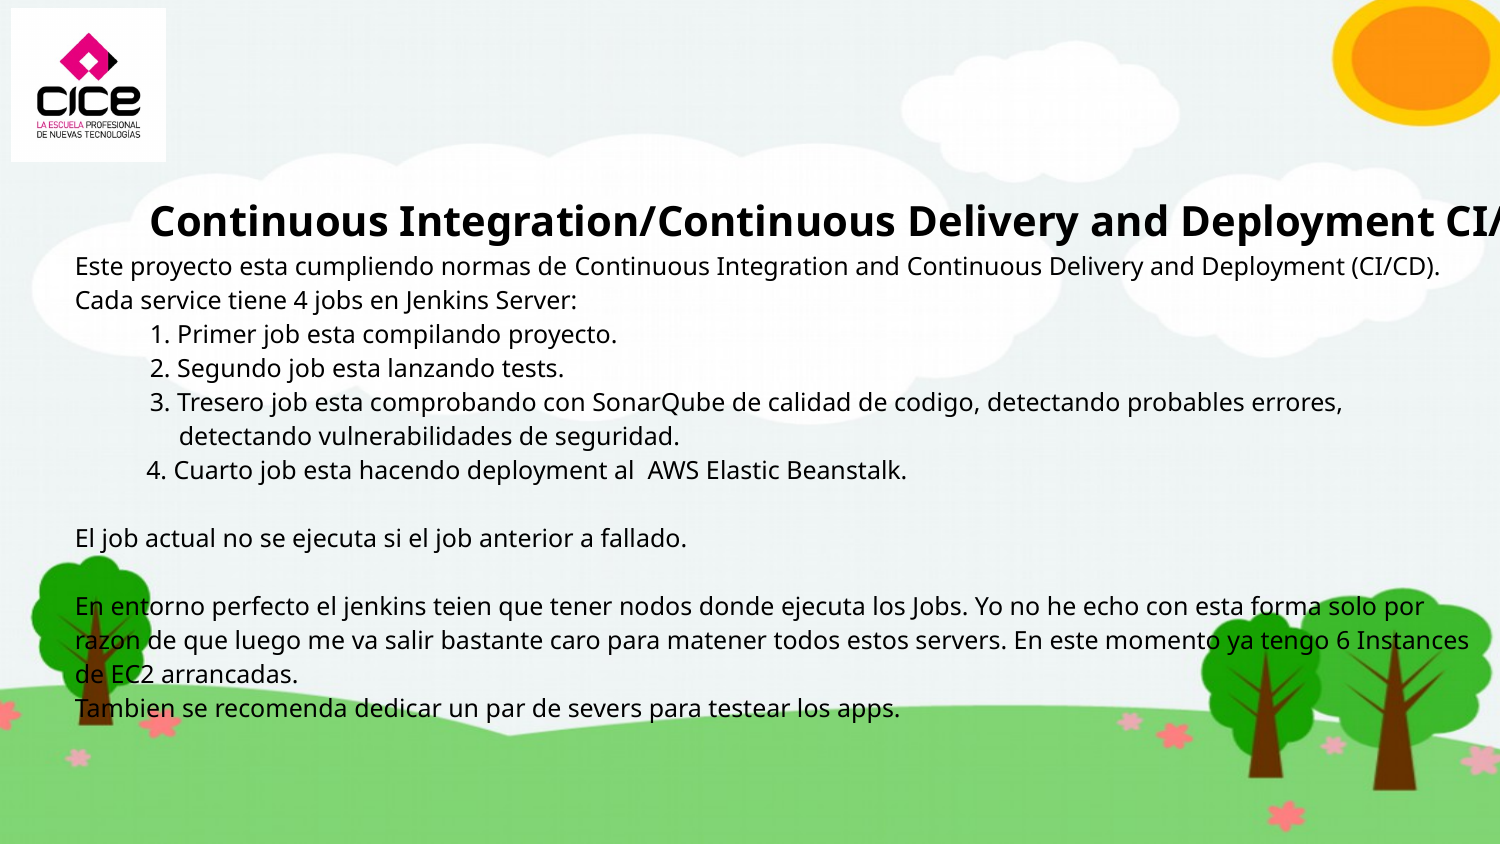

Continuous Integration/Continuous Delivery and Deployment CI/CD
Este proyecto esta cumpliendo normas de Continuous Integration and Continuous Delivery and Deployment (CI/CD).
Cada service tiene 4 jobs en Jenkins Server:
	1. Primer job esta compilando proyecto.
	2. Segundo job esta lanzando tests.
	3. Tresero job esta comprobando con SonarQube de calidad de codigo, detectando probables errores,
 detectando vulnerabilidades de seguridad.
 4. Cuarto job esta hacendo deployment al AWS Elastic Beanstalk.
El job actual no se ejecuta si el job anterior a fallado.
En entorno perfecto el jenkins teien que tener nodos donde ejecuta los Jobs. Yo no he echo con esta forma solo por
razon de que luego me va salir bastante caro para matener todos estos servers. En este momento ya tengo 6 Instances
de EC2 arrancadas.
Tambien se recomenda dedicar un par de severs para testear los apps.